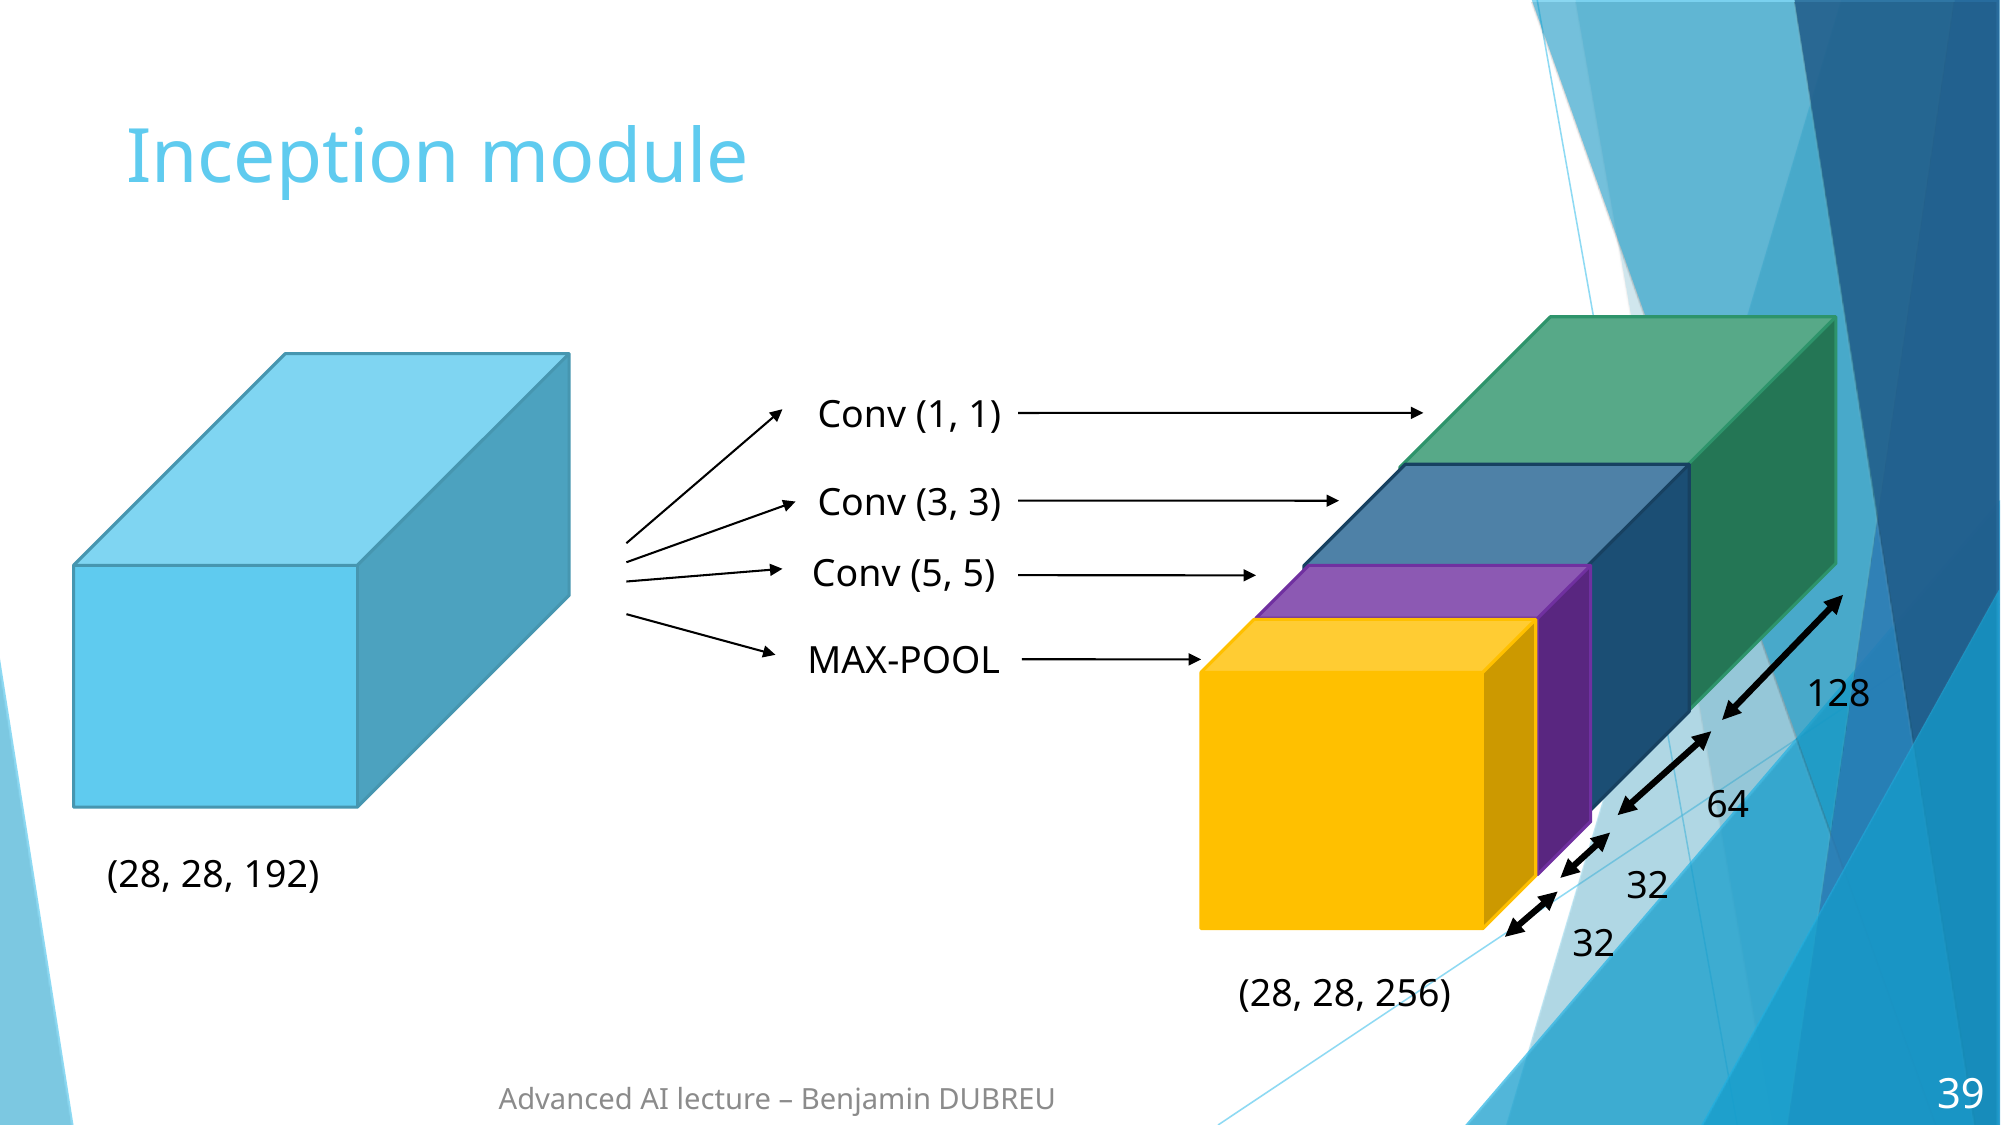

# Inception module
Conv (1, 1)
Conv (3, 3)
Conv (5, 5)
MAX-POOL
128
64
(28, 28, 192)
32
32
(28, 28, 256)
Advanced AI lecture – Benjamin DUBREU